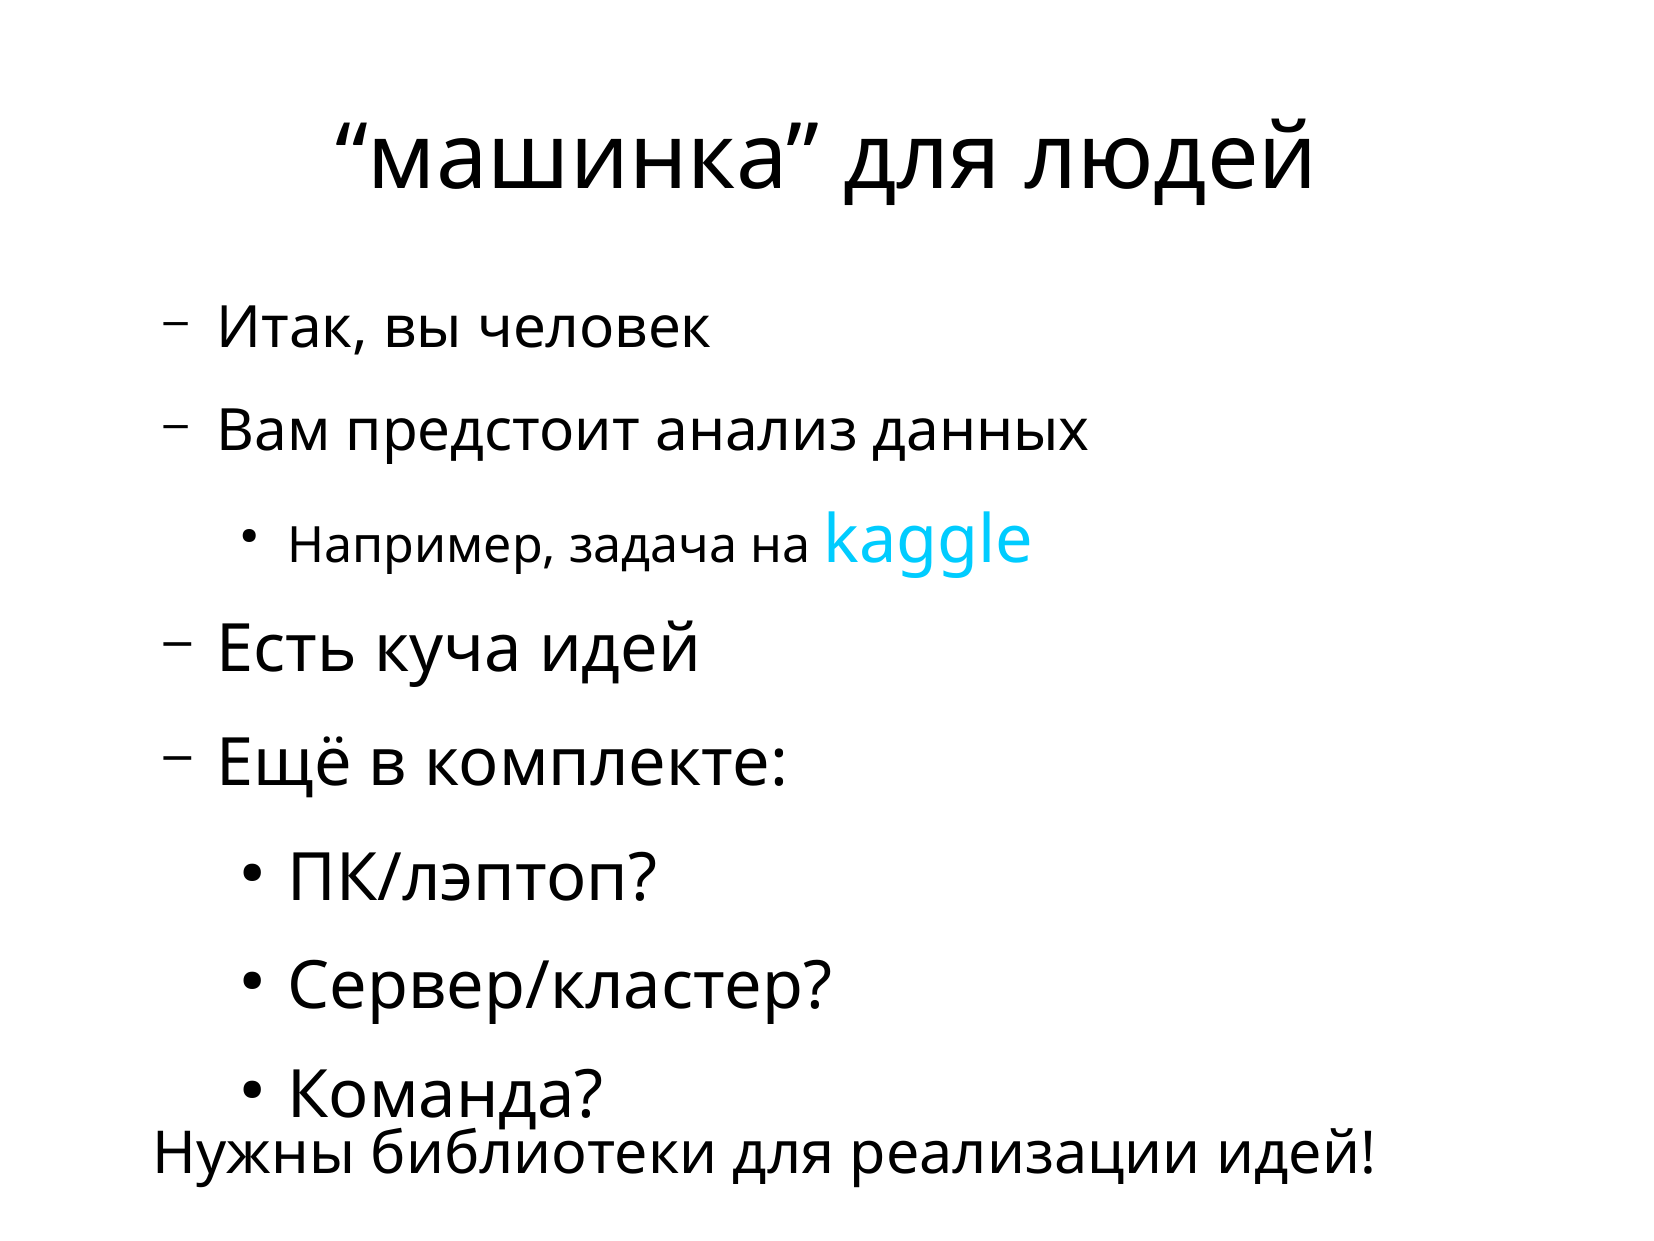

# “машинка” для людей
Итак, вы человек
Вам предстоит анализ данных
Например, задача на kaggle
Есть куча идей
Ещё в комплекте:
ПК/лэптоп?
Сервер/кластер?
Команда?
Нужны библиотеки для реализации идей!